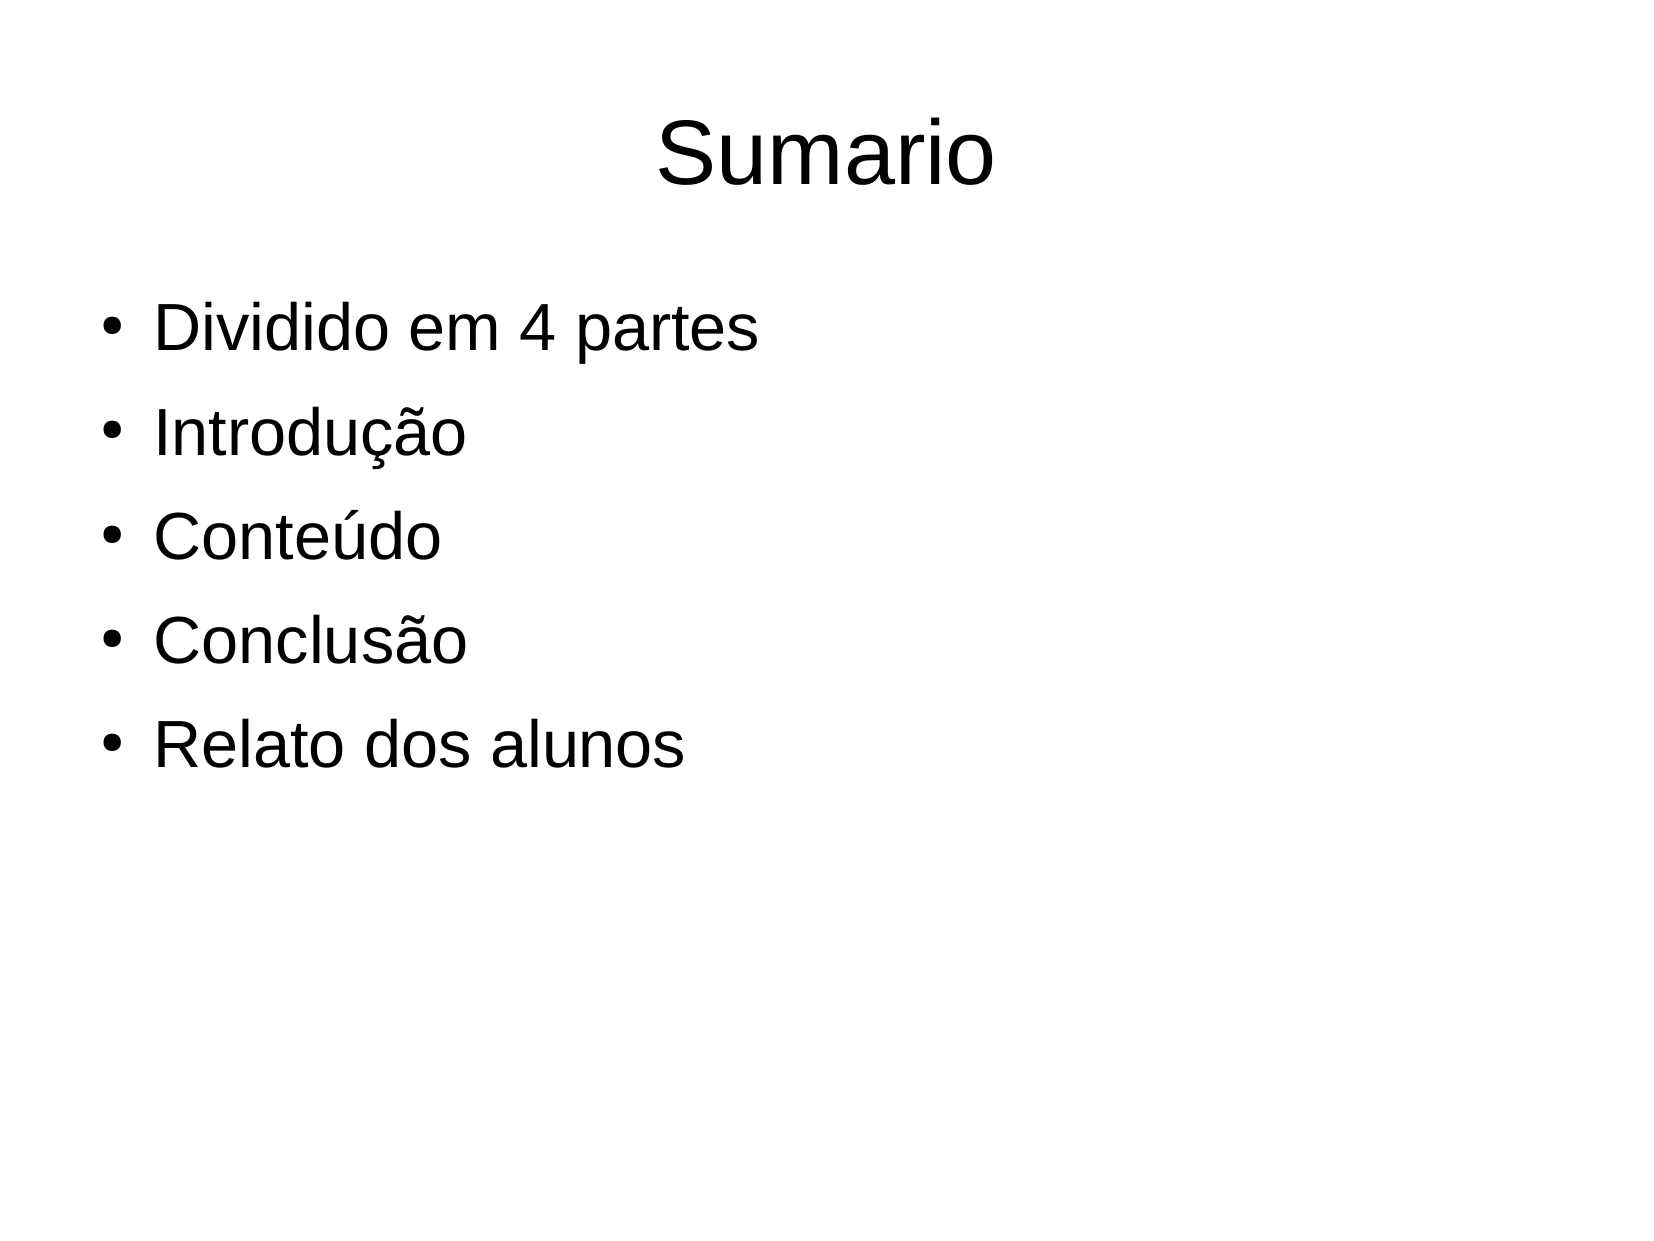

# Sumario
Dividido em 4 partes
Introdução
Conteúdo
Conclusão
Relato dos alunos